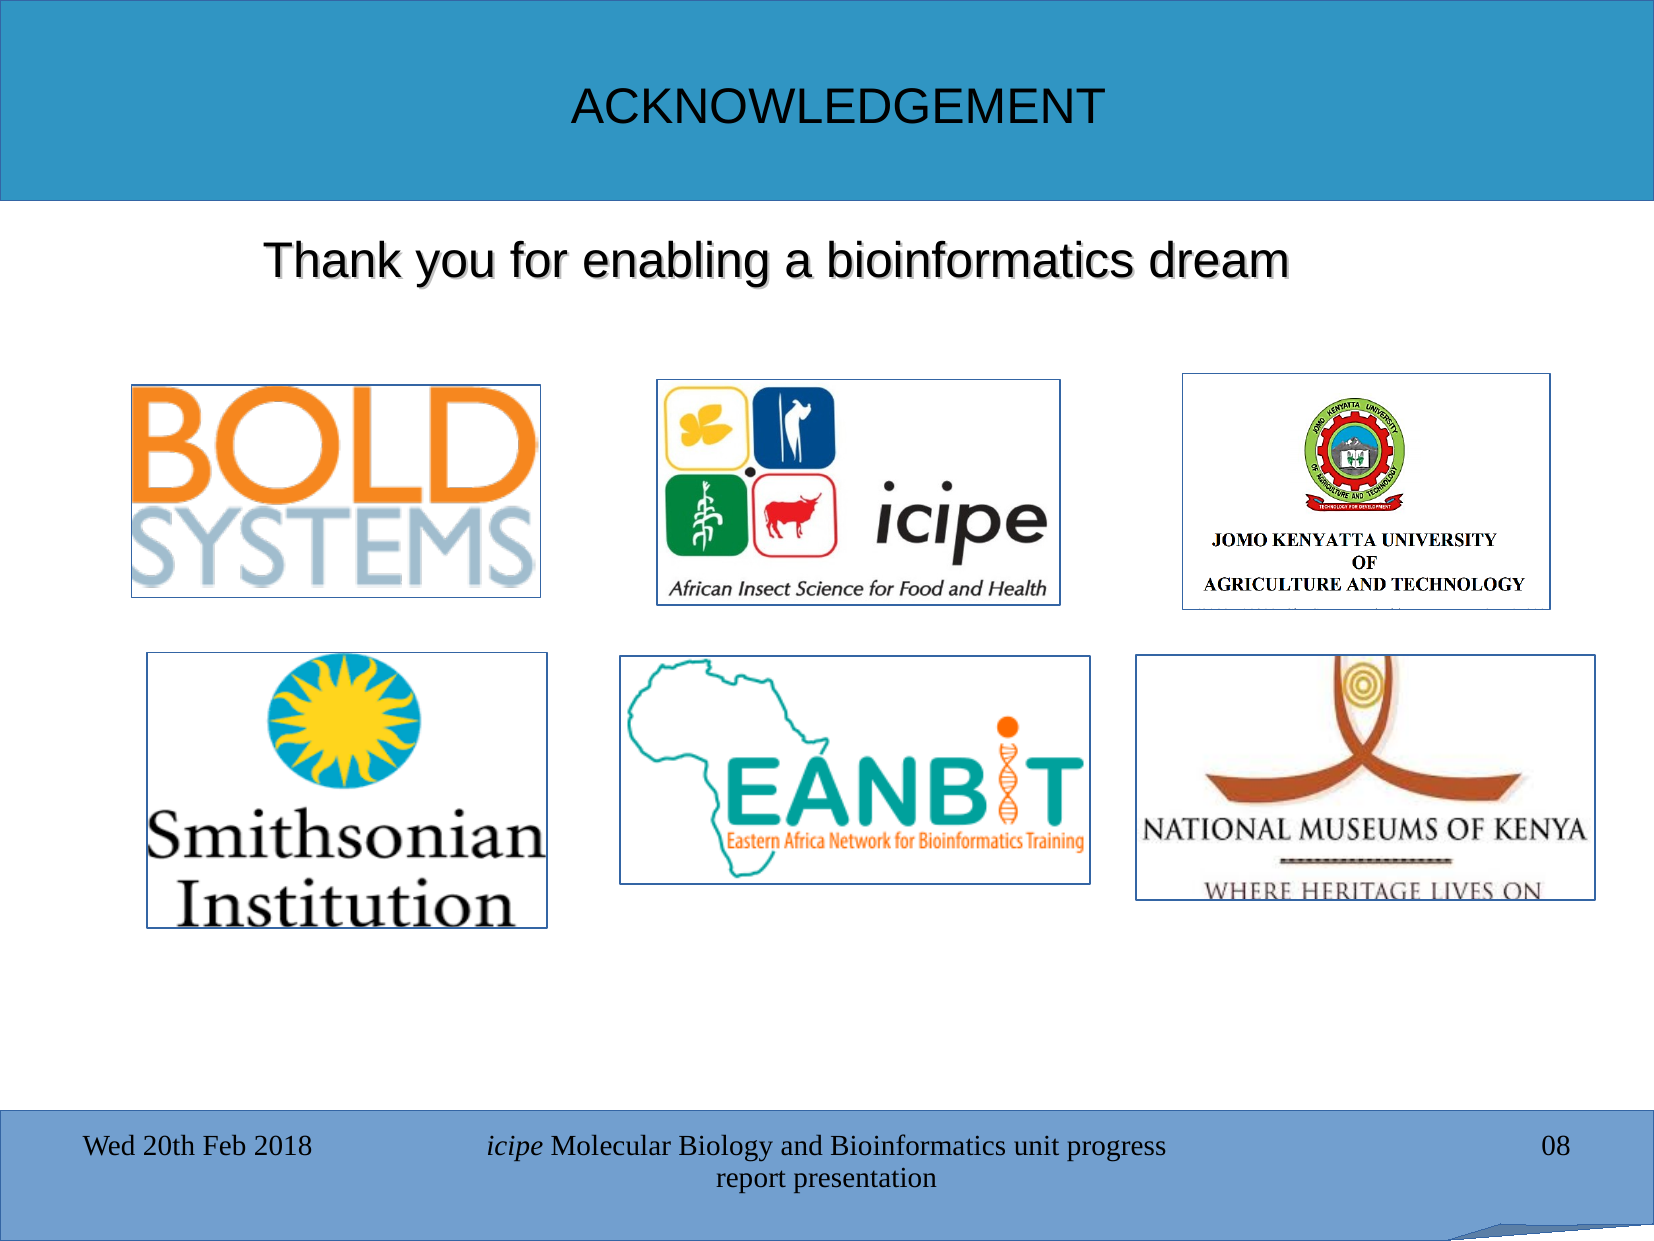

ACKNOWLEDGEMENT
Thank you for enabling a bioinformatics dream
11